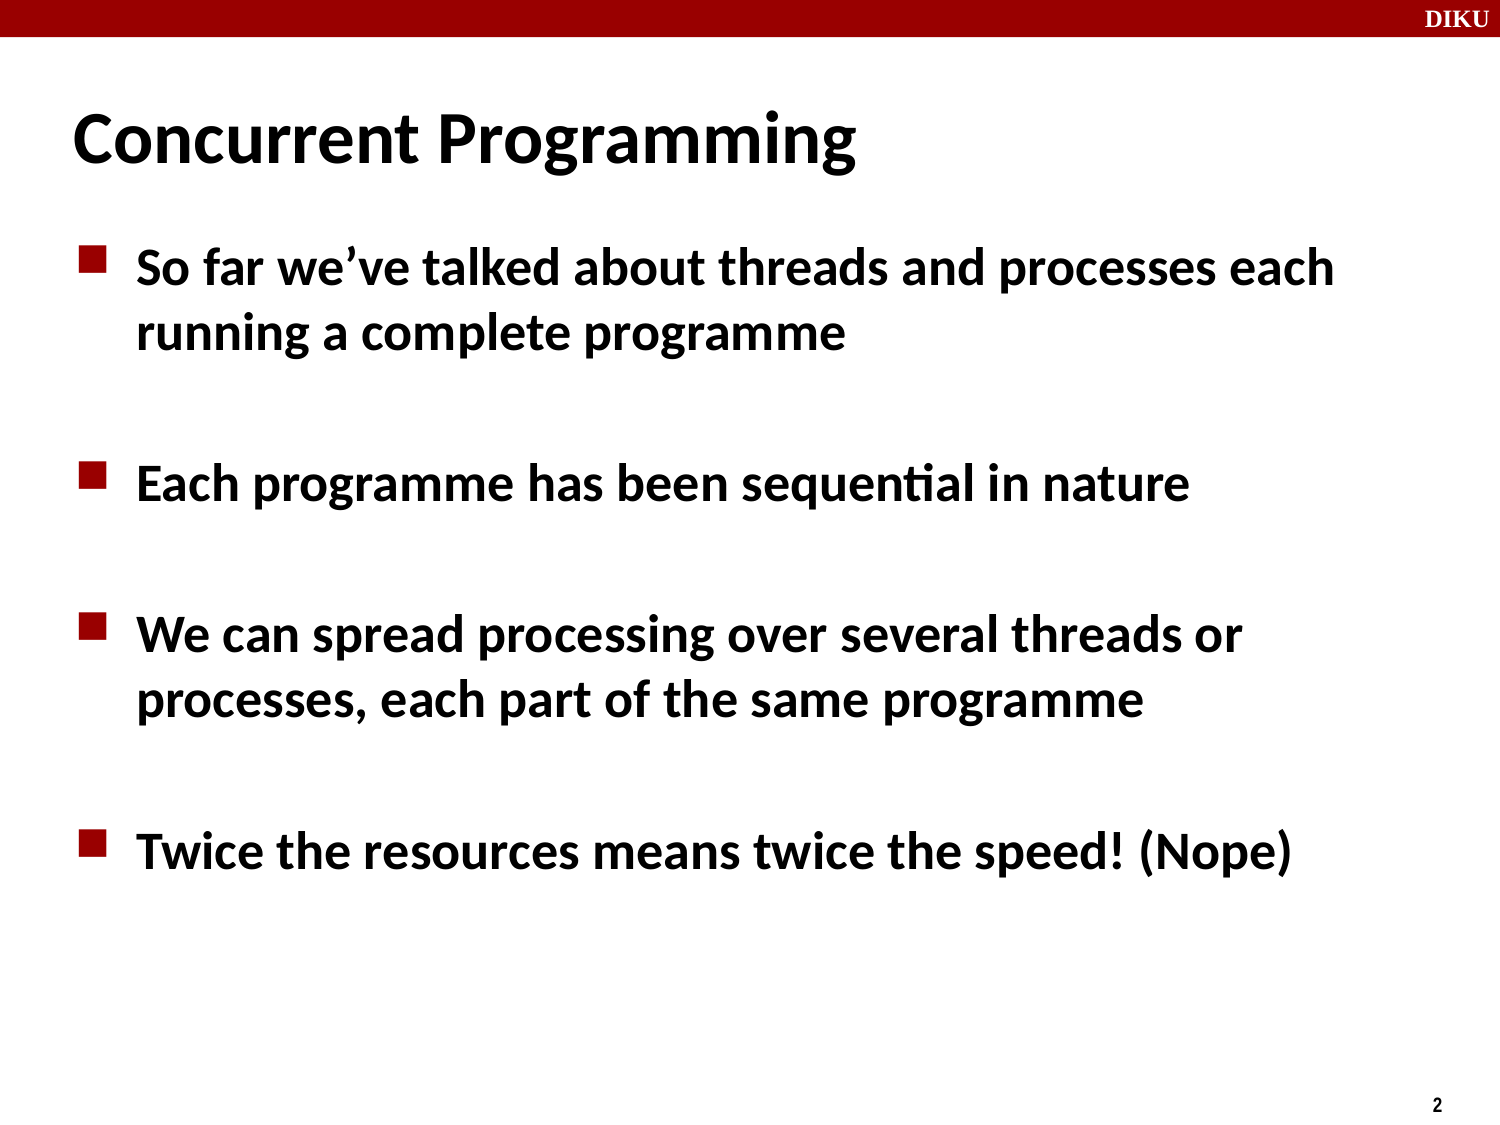

Concurrent Programming
So far we’ve talked about threads and processes each running a complete programme
Each programme has been sequential in nature
We can spread processing over several threads or processes, each part of the same programme
Twice the resources means twice the speed! (Nope)